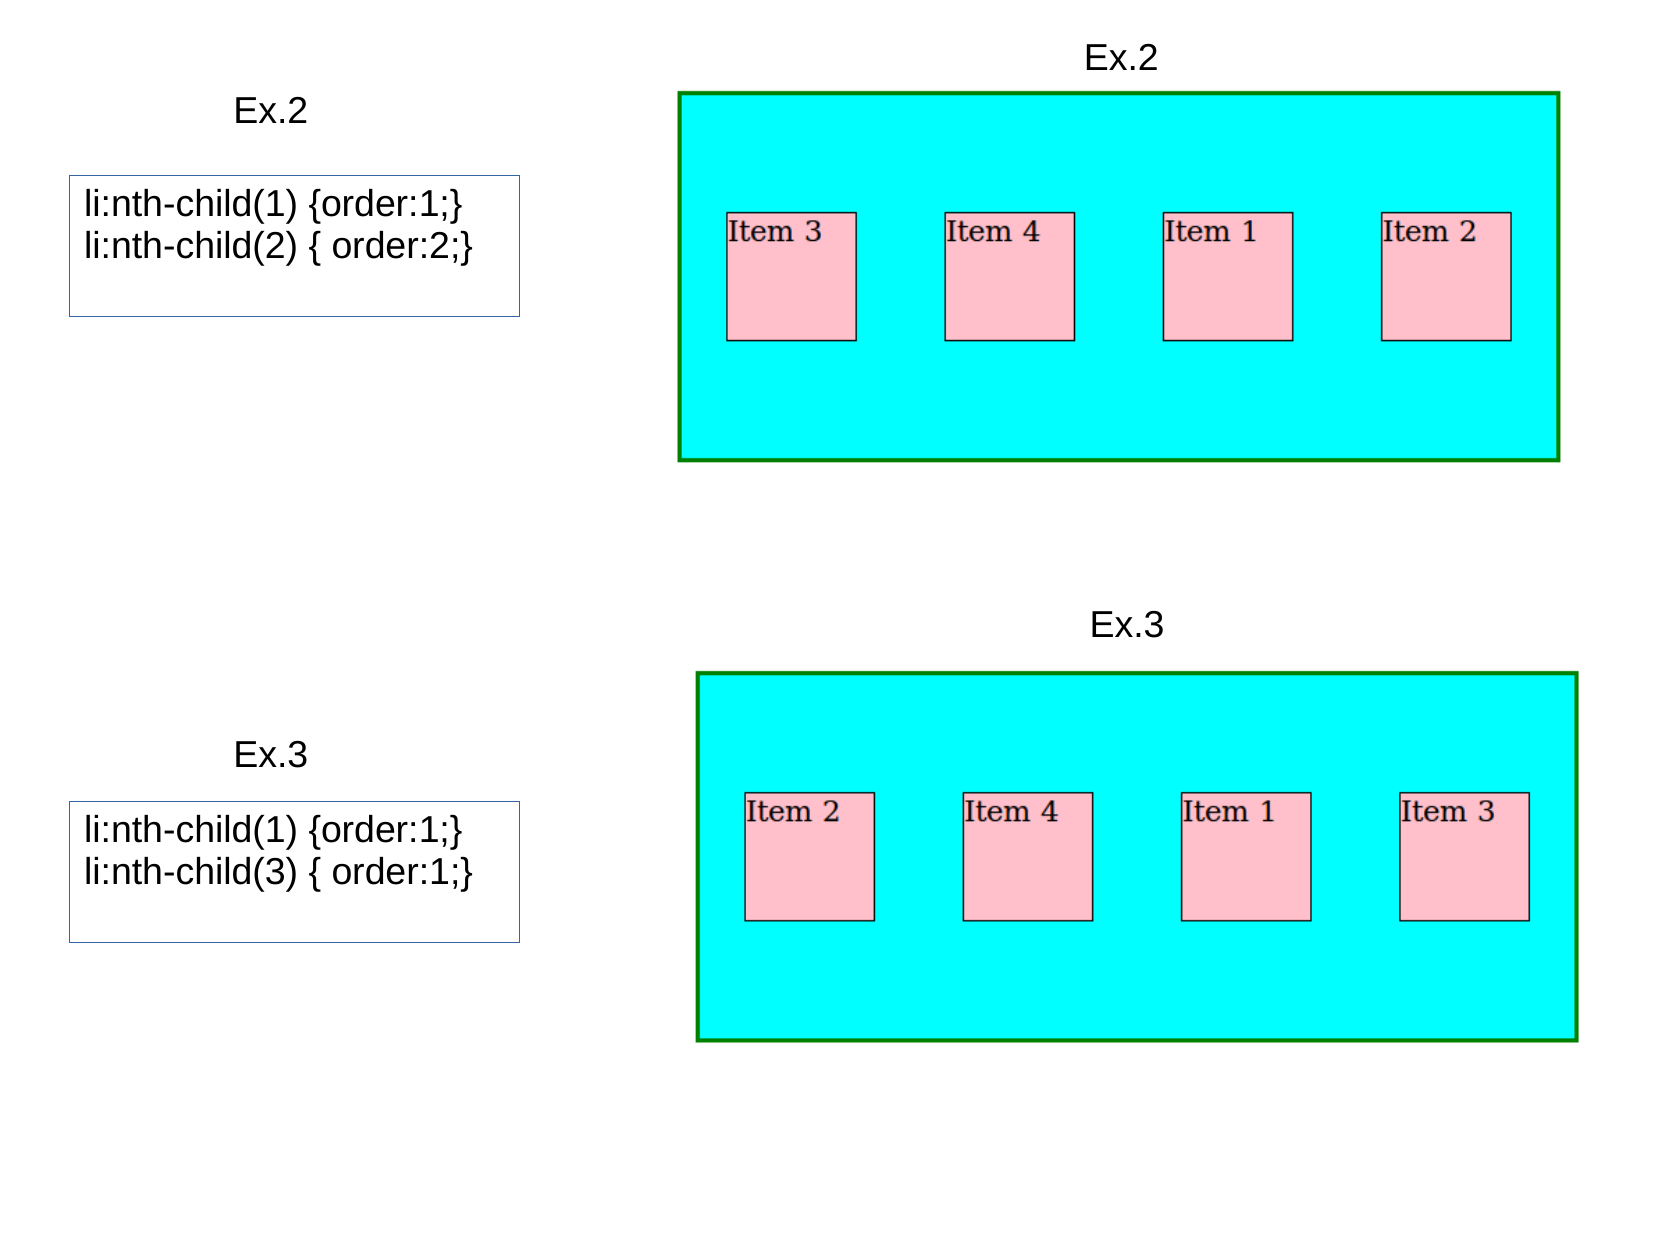

Ex.2
Ex.2
li:nth-child(1) {order:1;}
li:nth-child(2) { order:2;}
Ex.3
Ex.3
li:nth-child(1) {order:1;}
li:nth-child(3) { order:1;}